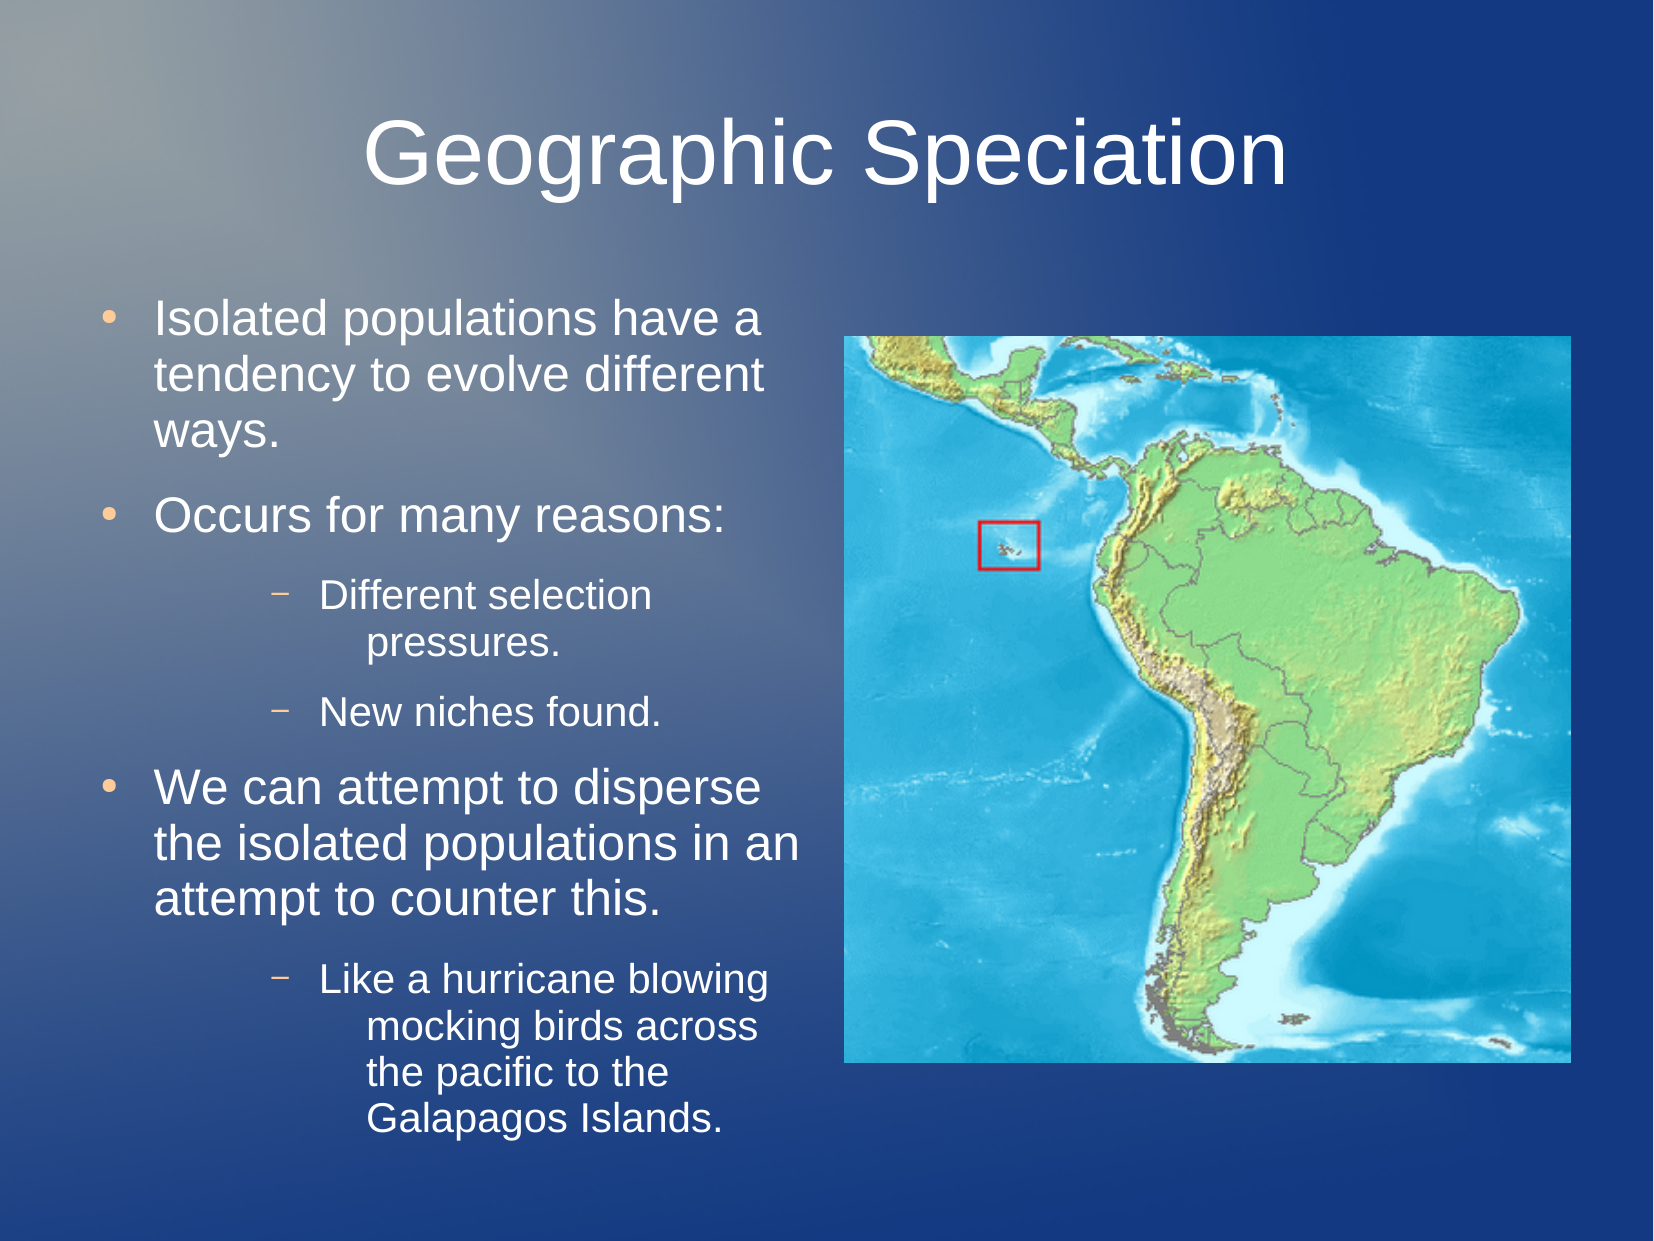

# Geographic Speciation
Isolated populations have a tendency to evolve different ways.
Occurs for many reasons:
Different selection pressures.
New niches found.
We can attempt to disperse the isolated populations in an attempt to counter this.
Like a hurricane blowing mocking birds across the pacific to the Galapagos Islands.